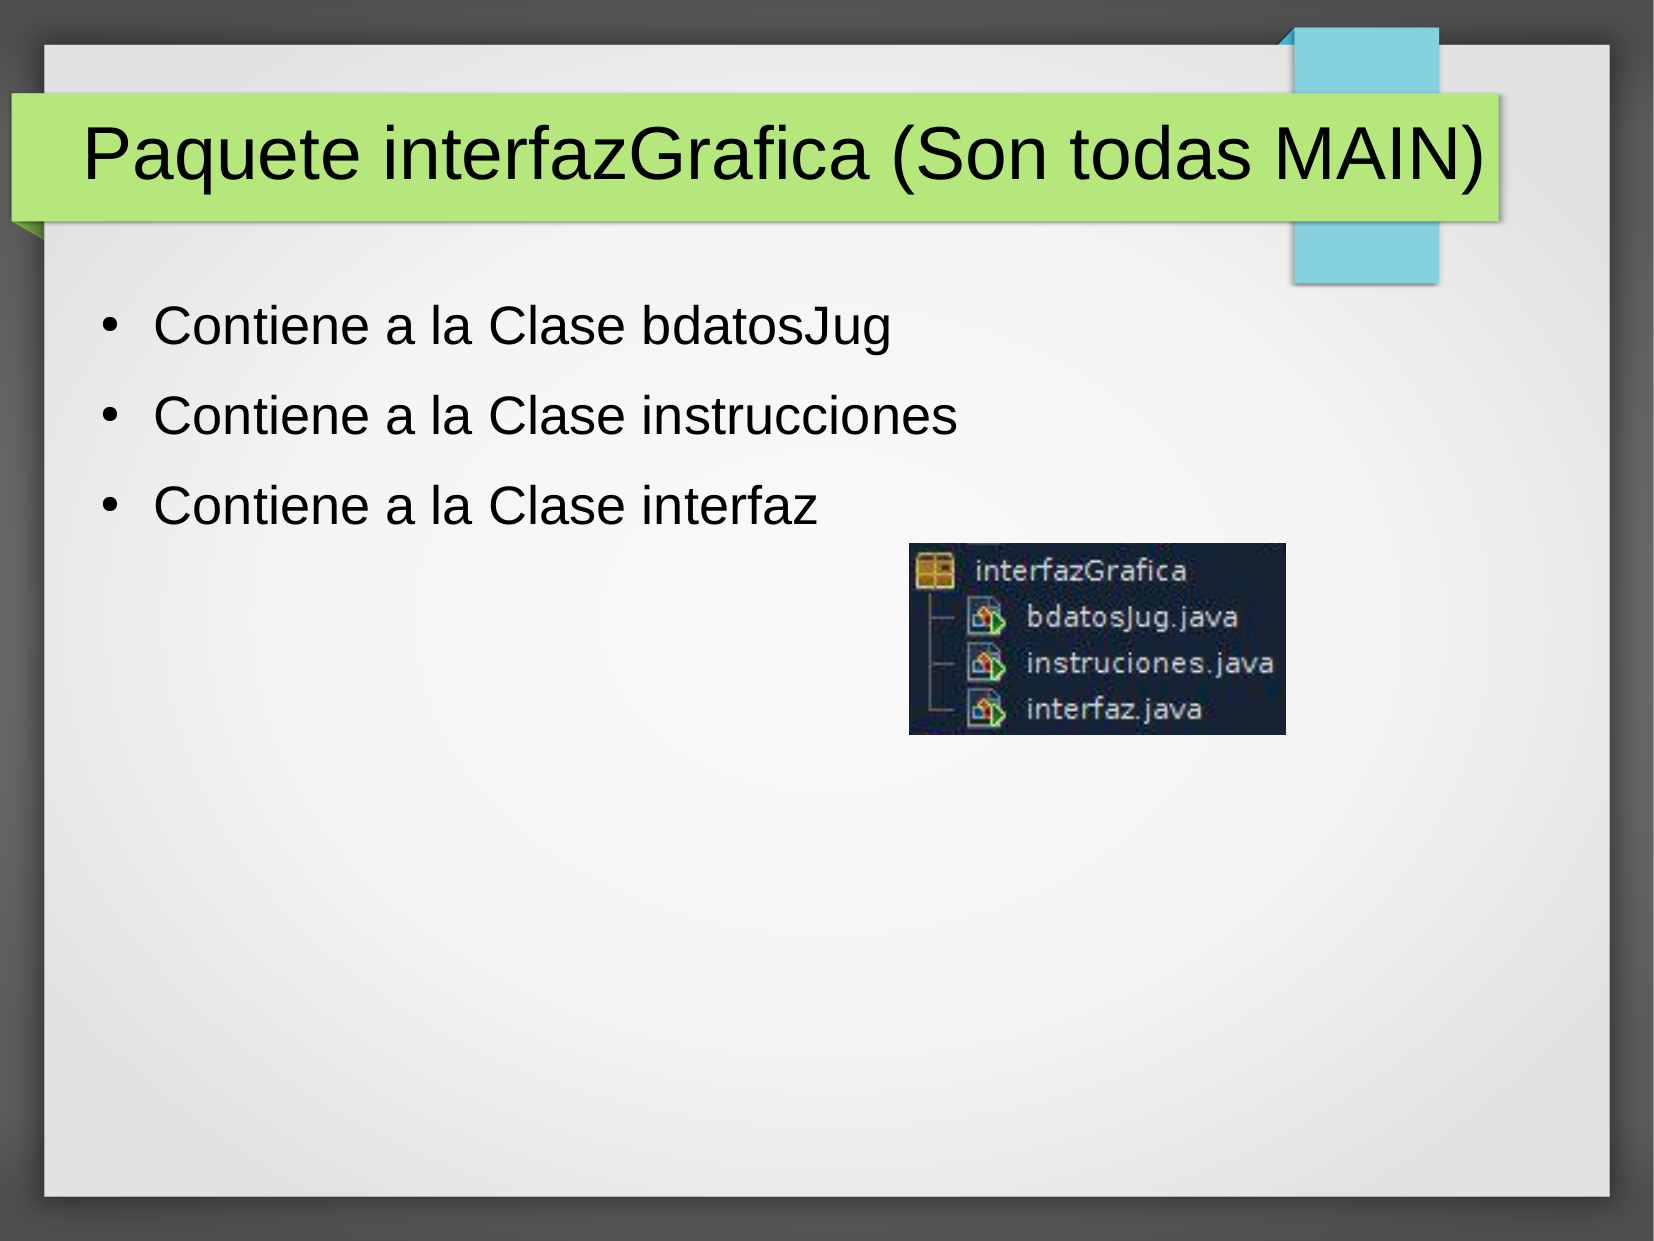

# Paquete interfazGrafica (Son todas MAIN)
Contiene a la Clase bdatosJug
Contiene a la Clase instrucciones
Contiene a la Clase interfaz